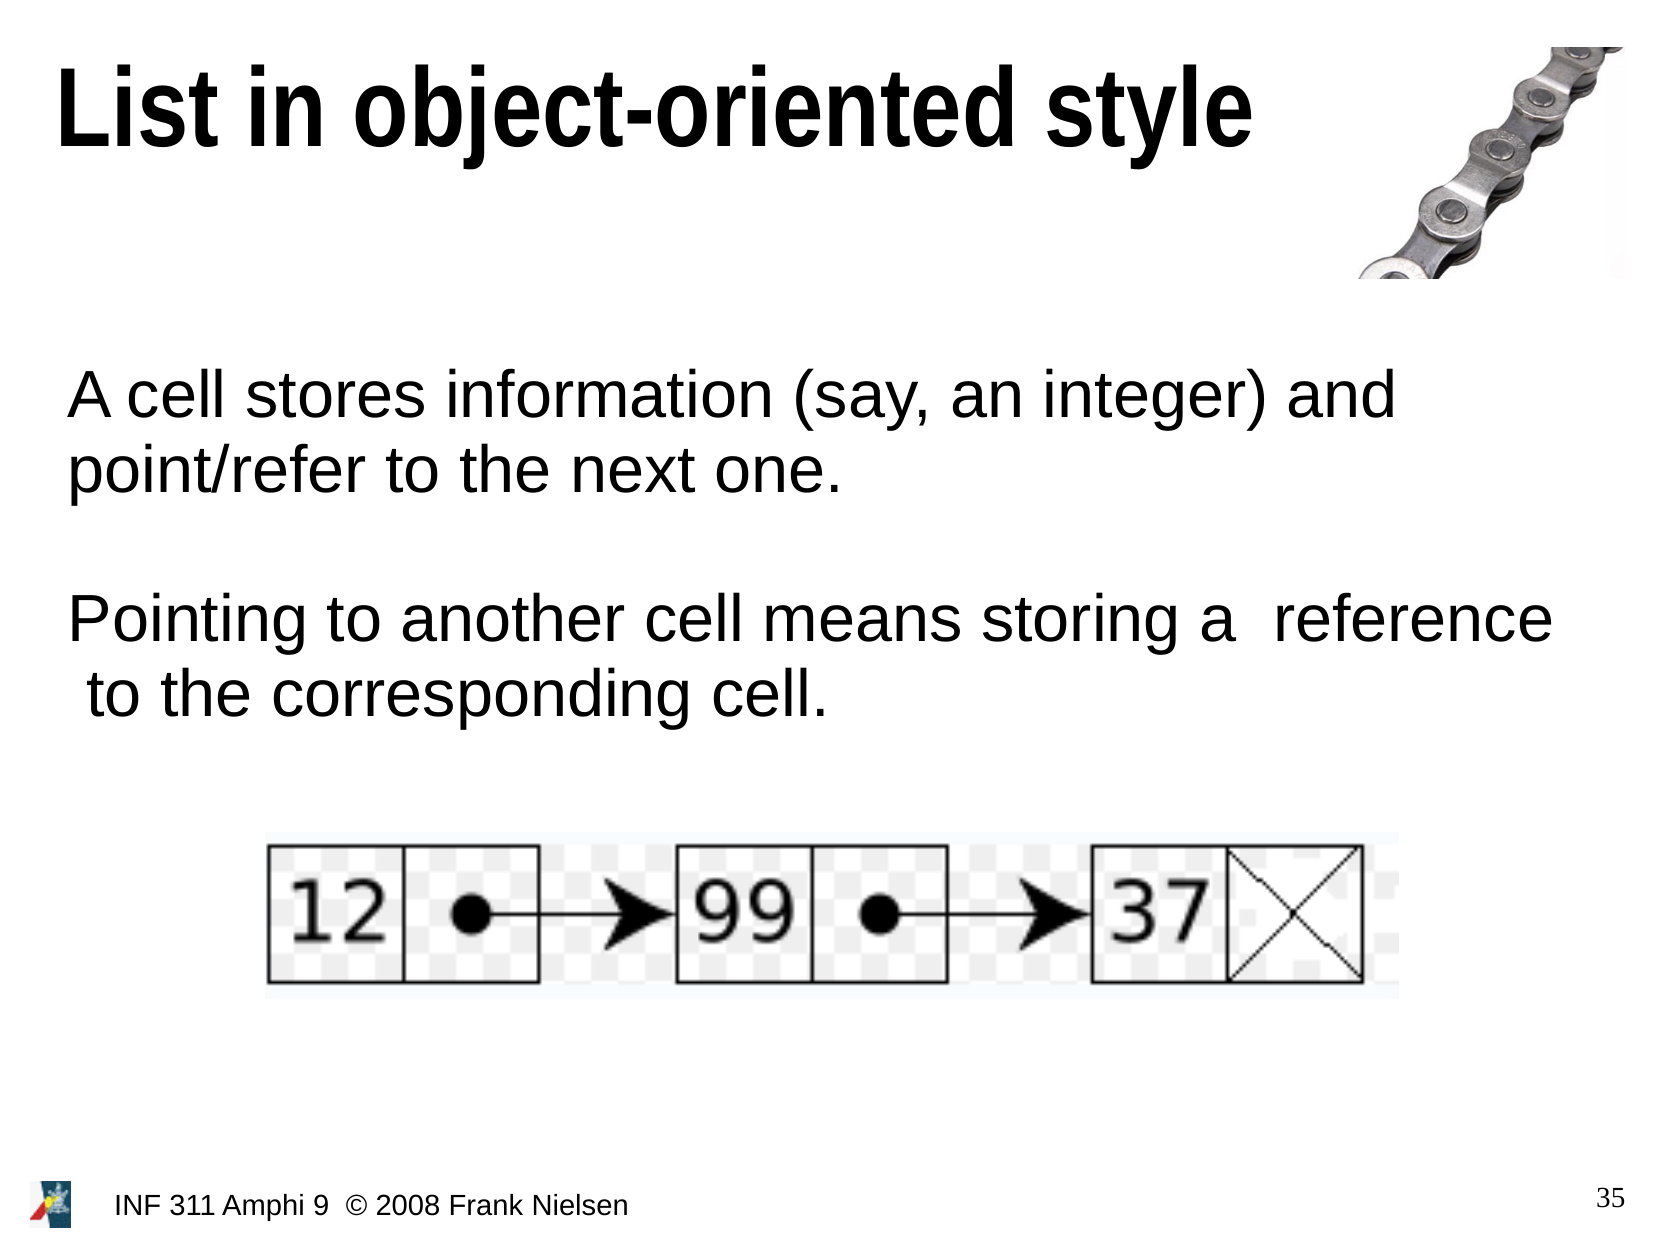

List in object-oriented style
 A cell stores information (say, an integer) and
 point/refer to the next one.
 Pointing to another cell means storing a reference
 to the corresponding cell.